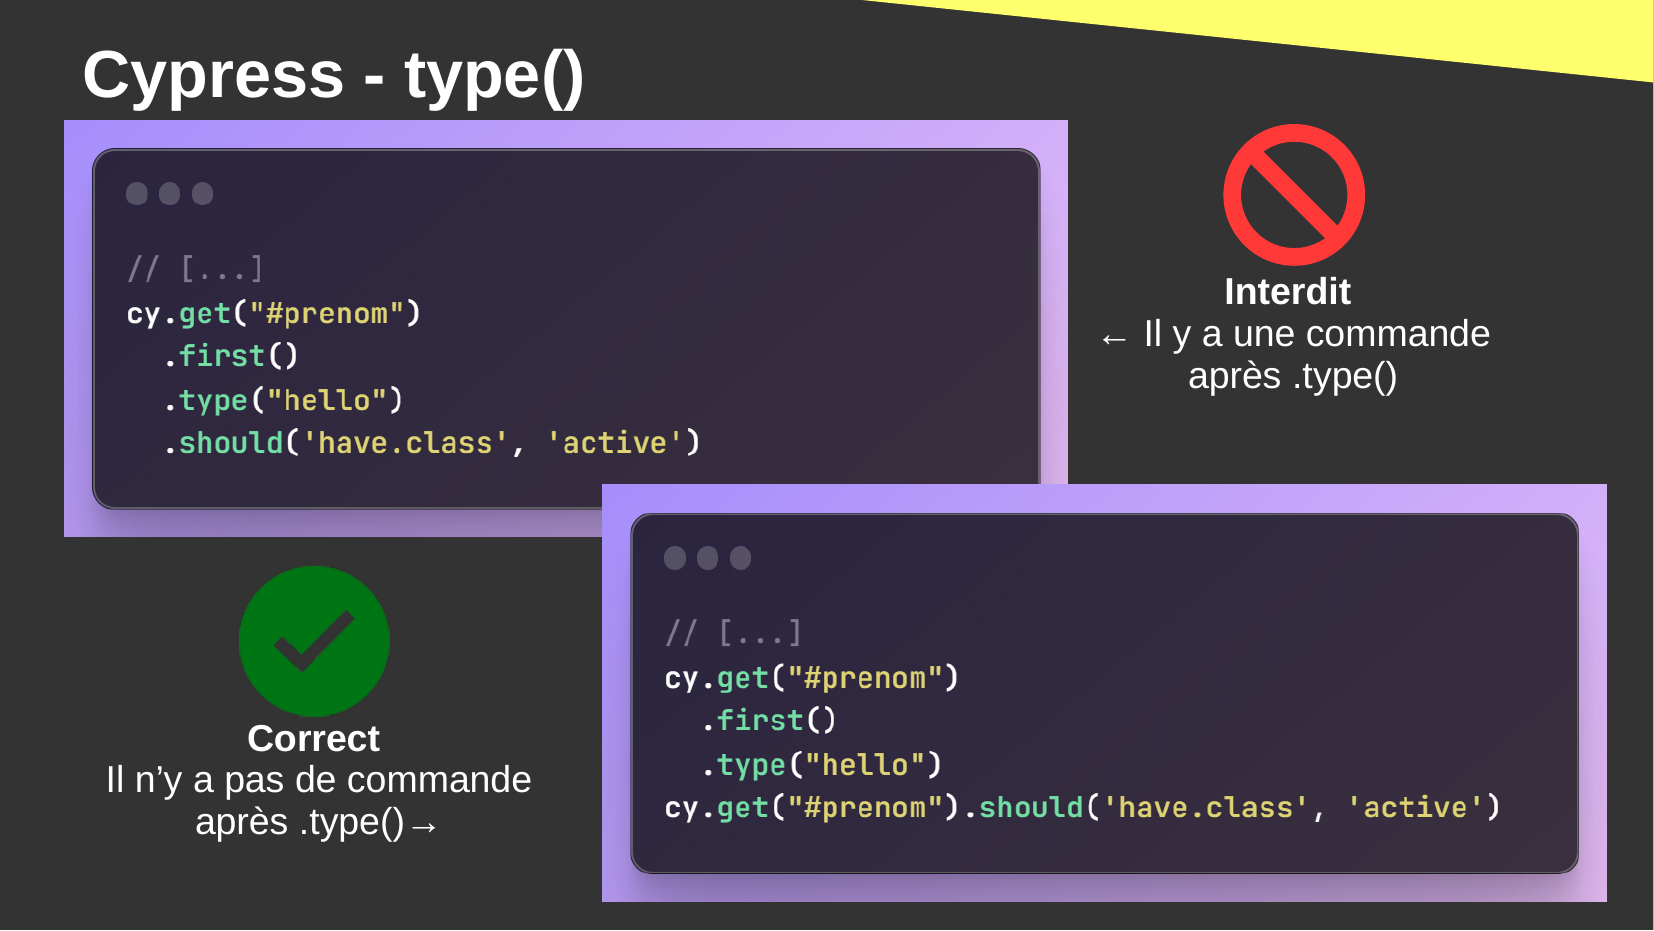

# Cypress - type()
Interdit
← Il y a une commande après .type()
Correct
Il n’y a pas de commande après .type()→